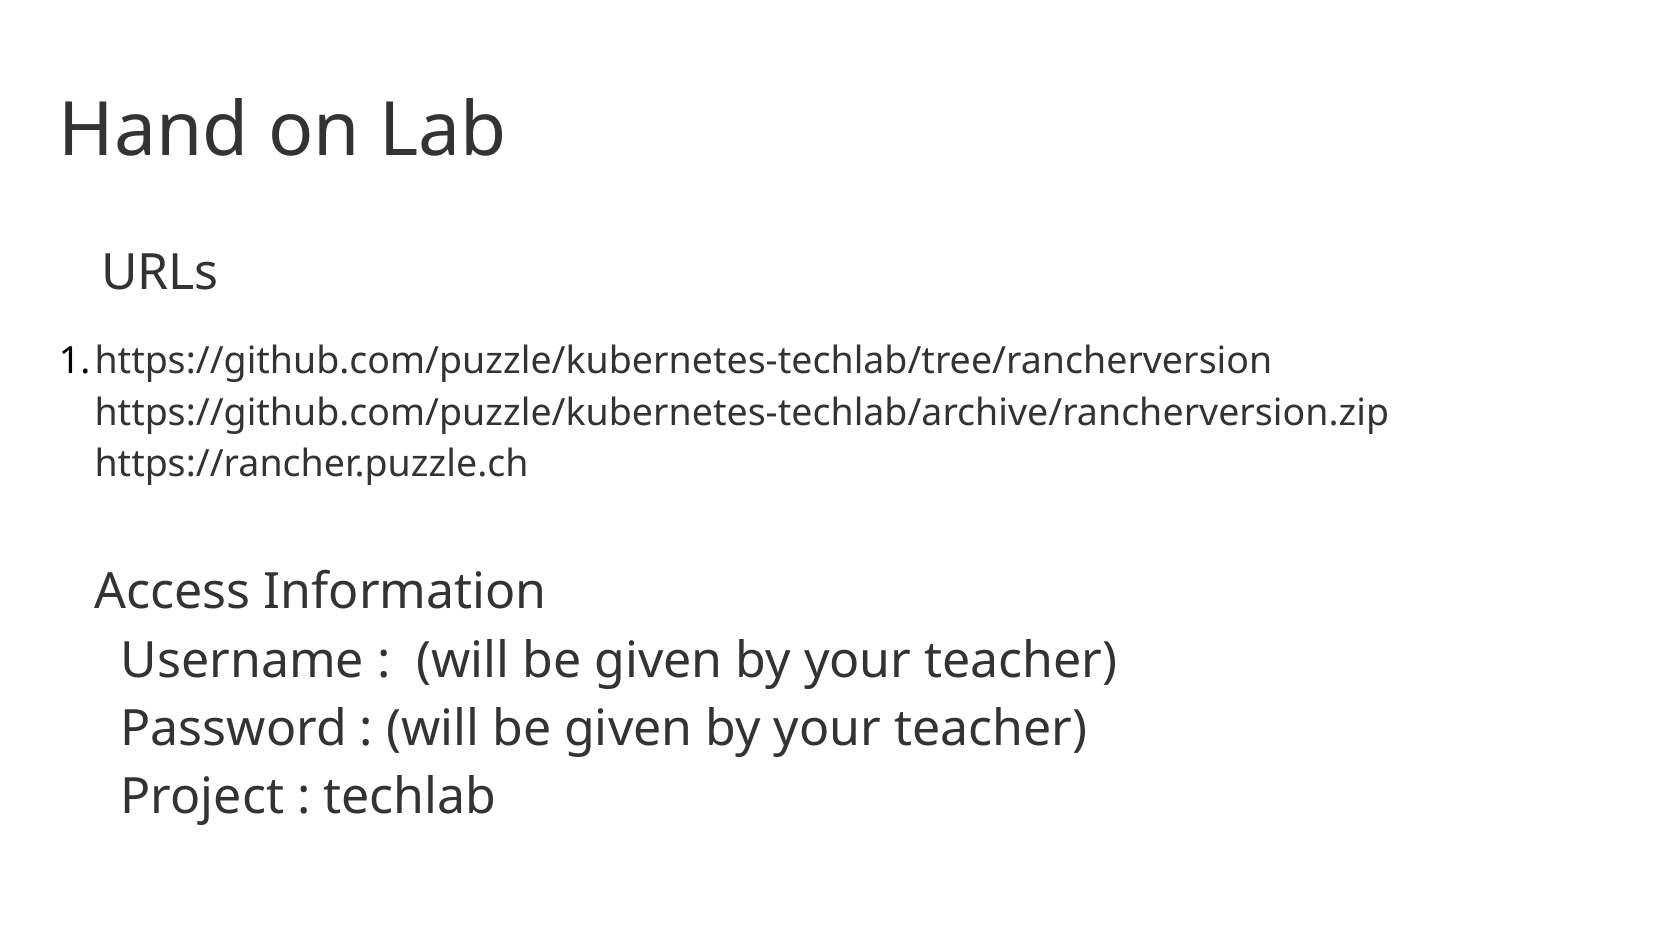

# Hand on Lab
URLs
https://github.com/puzzle/kubernetes-techlab/tree/rancherversion
https://github.com/puzzle/kubernetes-techlab/archive/rancherversion.zip https://rancher.puzzle.ch
Access Information
 Username : (will be given by your teacher)
 Password : (will be given by your teacher)
 Project : techlab